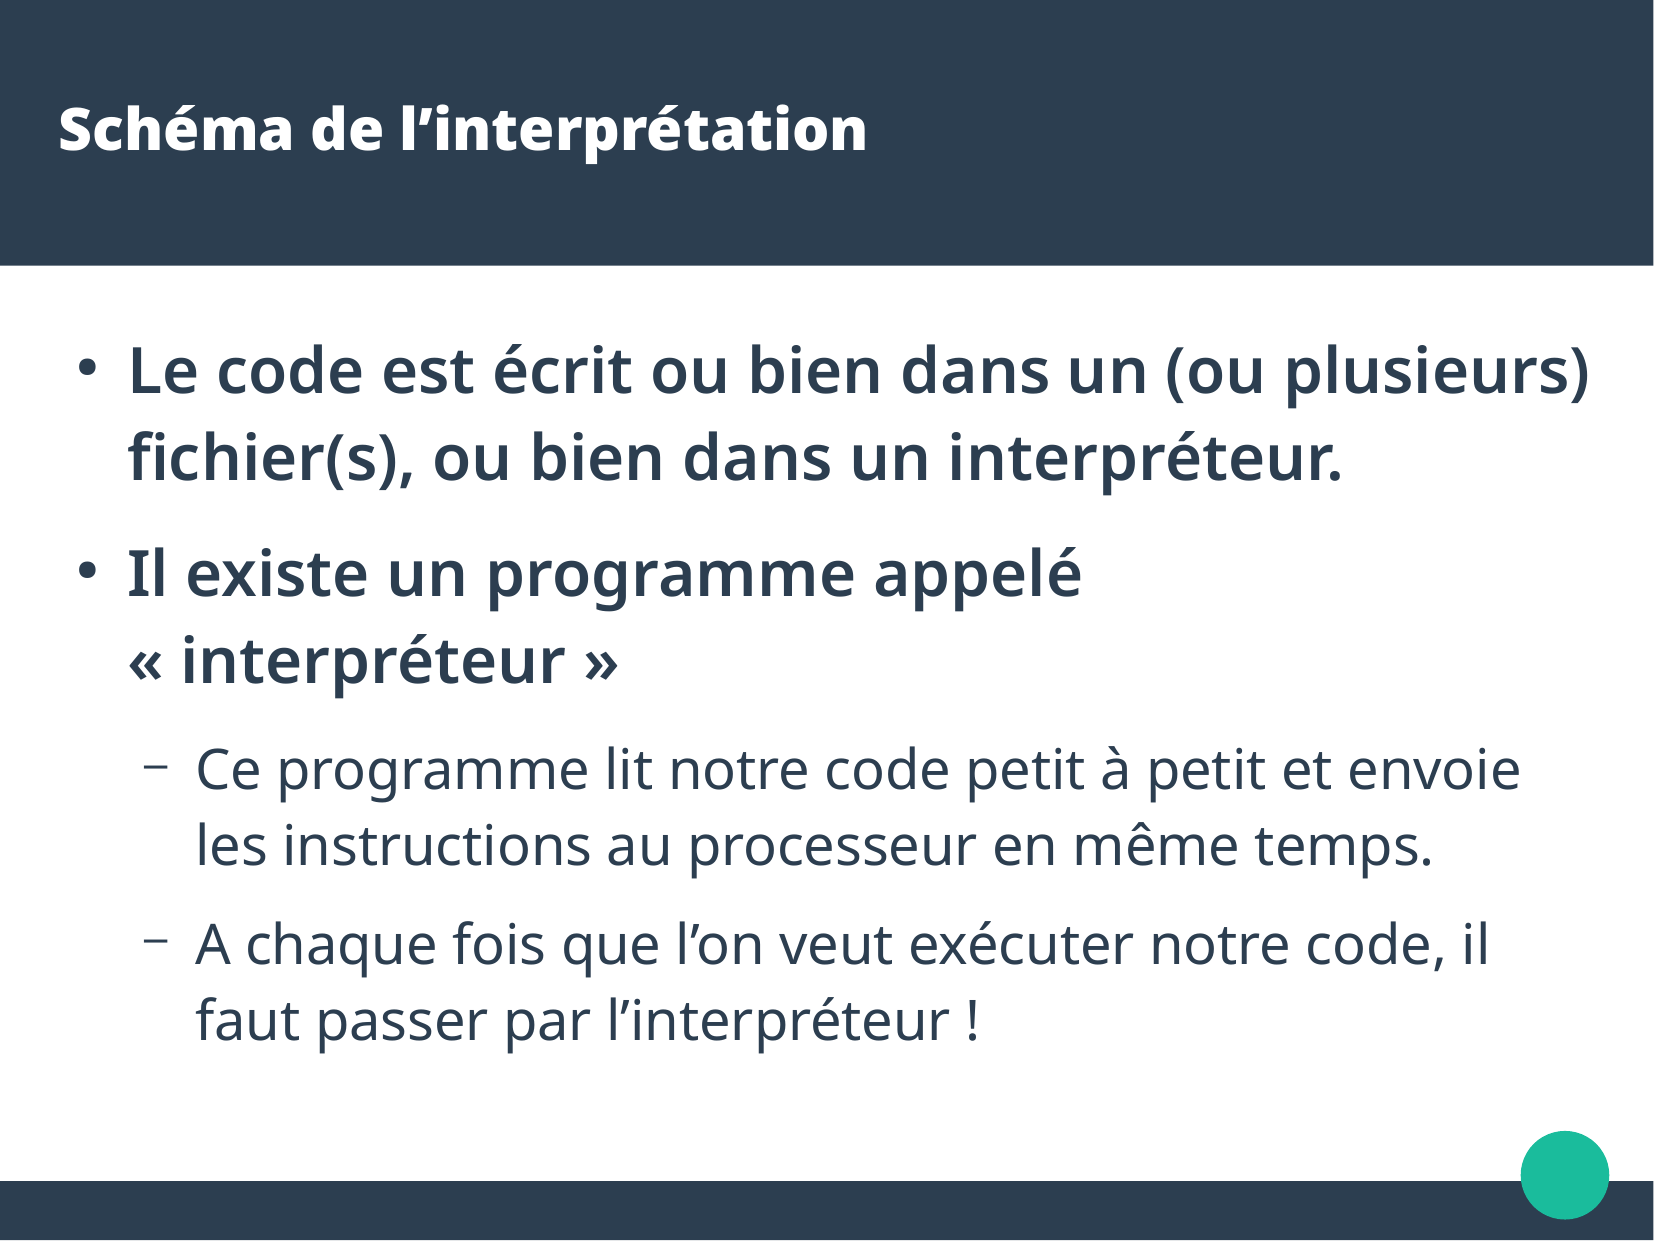

# Schéma de l’interprétation
Le code est écrit ou bien dans un (ou plusieurs) fichier(s), ou bien dans un interpréteur.
Il existe un programme appelé « interpréteur »
Ce programme lit notre code petit à petit et envoie les instructions au processeur en même temps.
A chaque fois que l’on veut exécuter notre code, il faut passer par l’interpréteur !